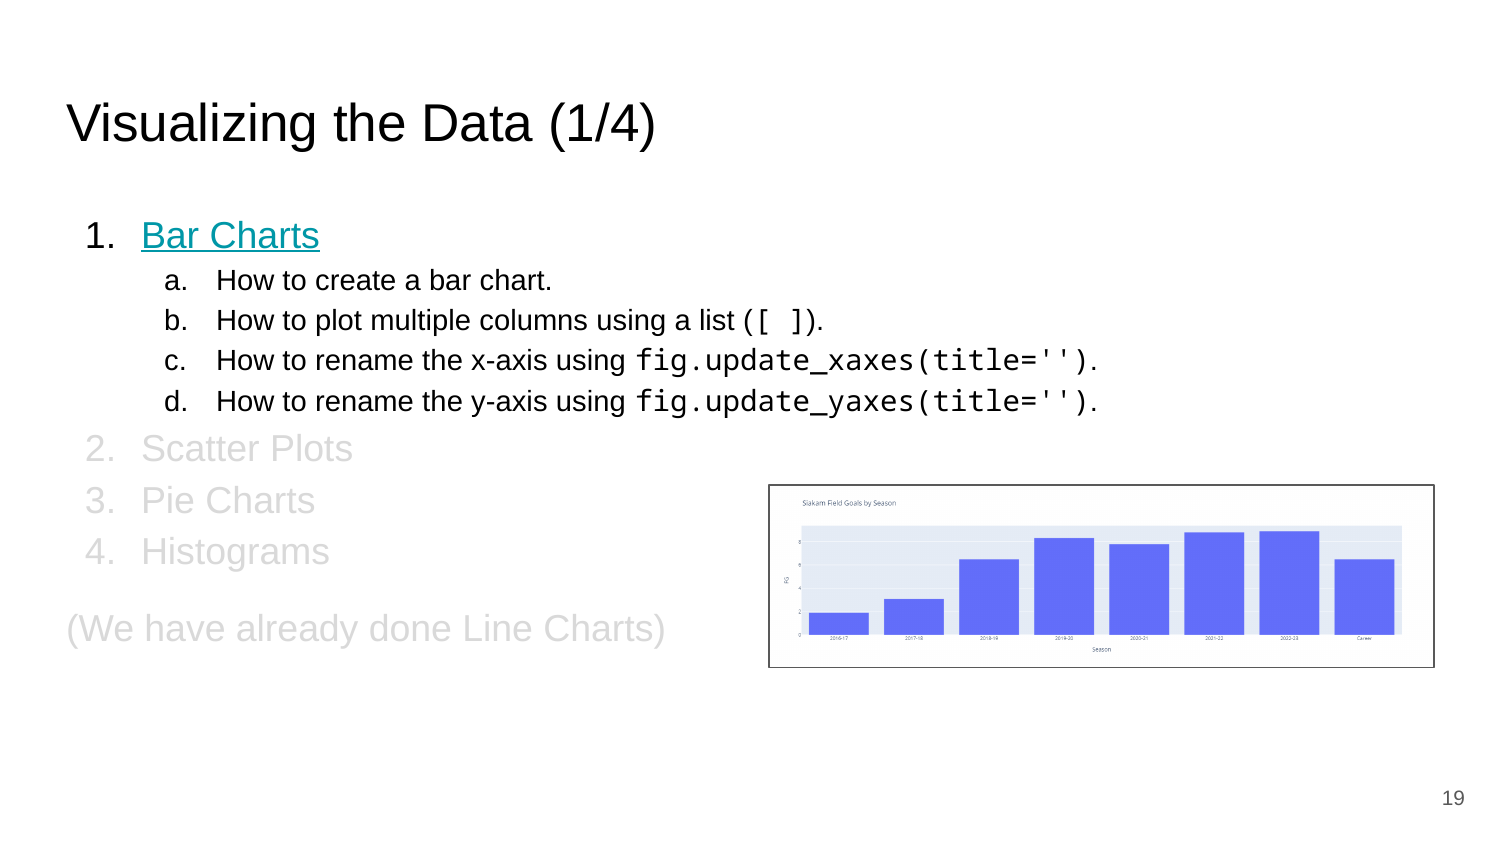

# Visualizing the Data (1/4)
Bar Charts
How to create a bar chart.
How to plot multiple columns using a list ([ ]).
How to rename the x-axis using fig.update_xaxes(title='').
How to rename the y-axis using fig.update_yaxes(title='').
Scatter Plots
Pie Charts
Histograms
(We have already done Line Charts)